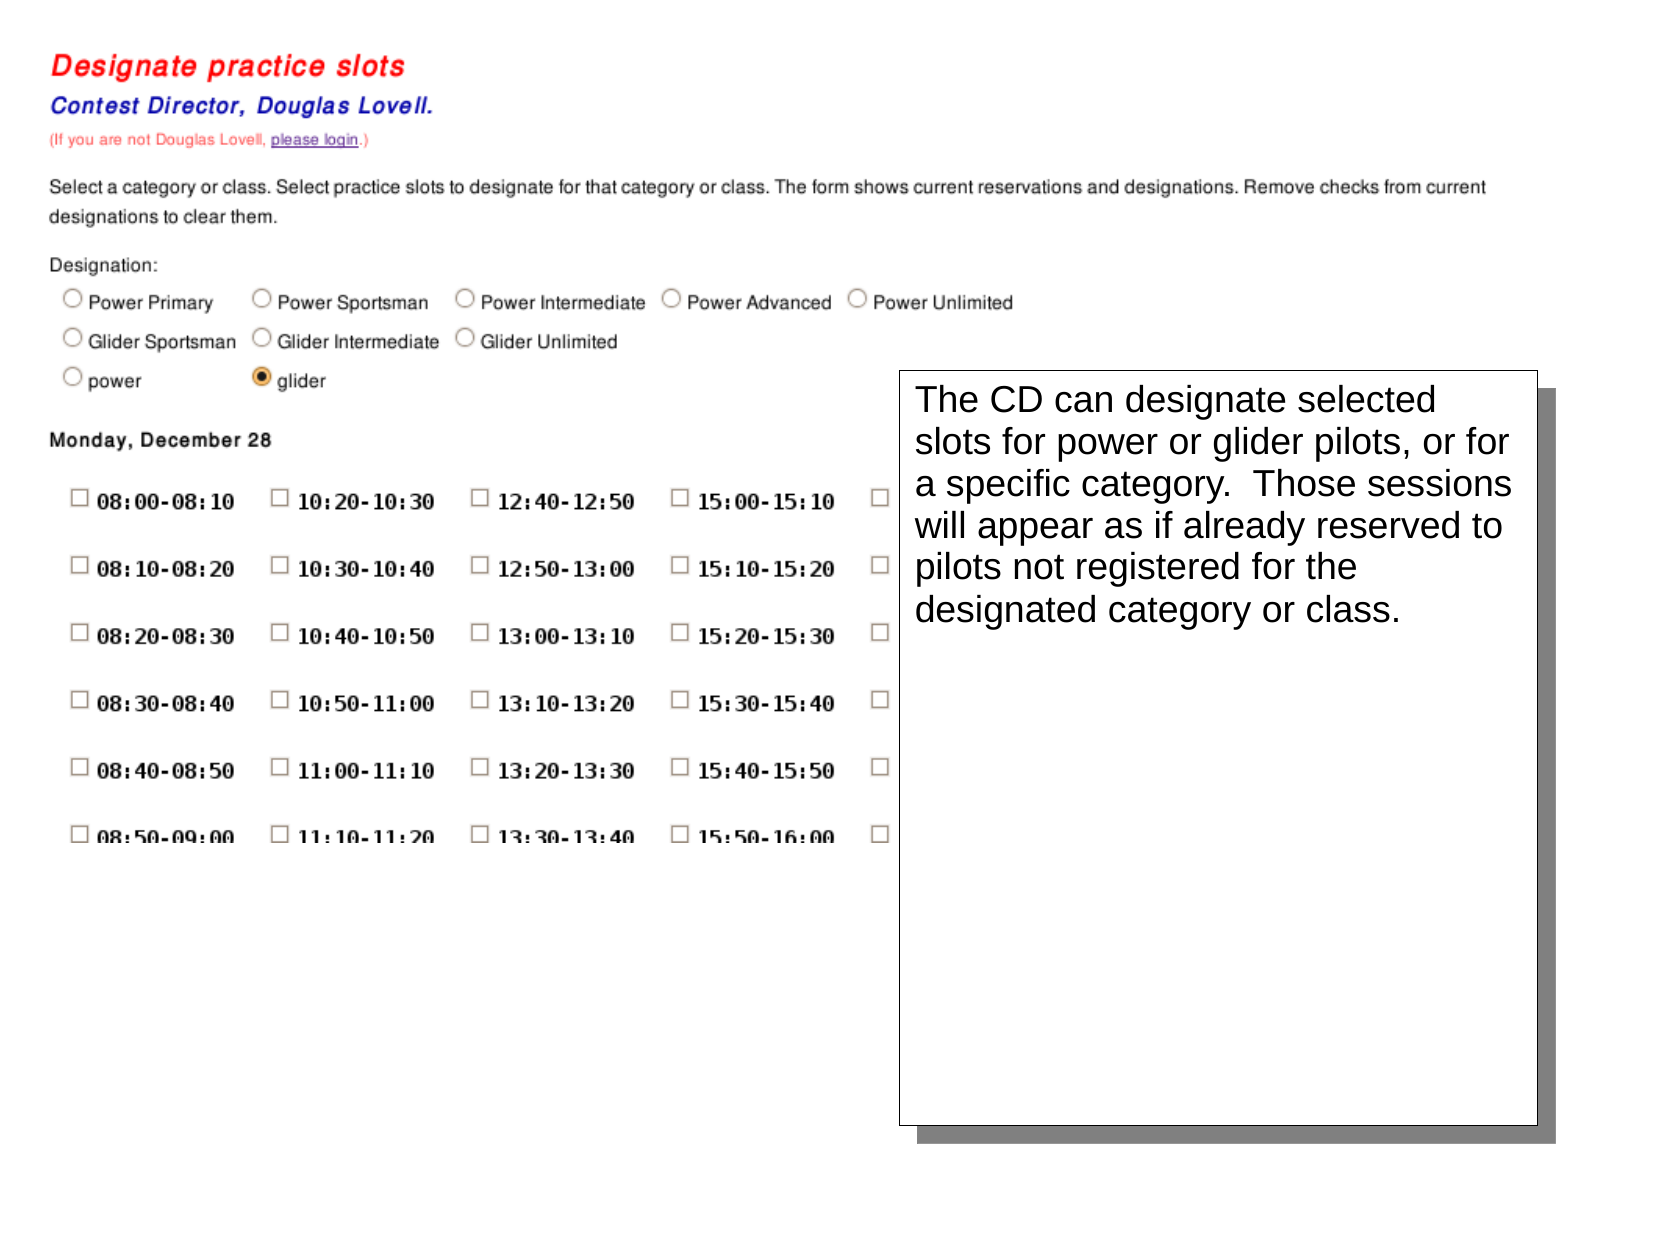

The CD can designate selected slots for power or glider pilots, or for a specific category. Those sessions will appear as if already reserved to pilots not registered for the designated category or class.